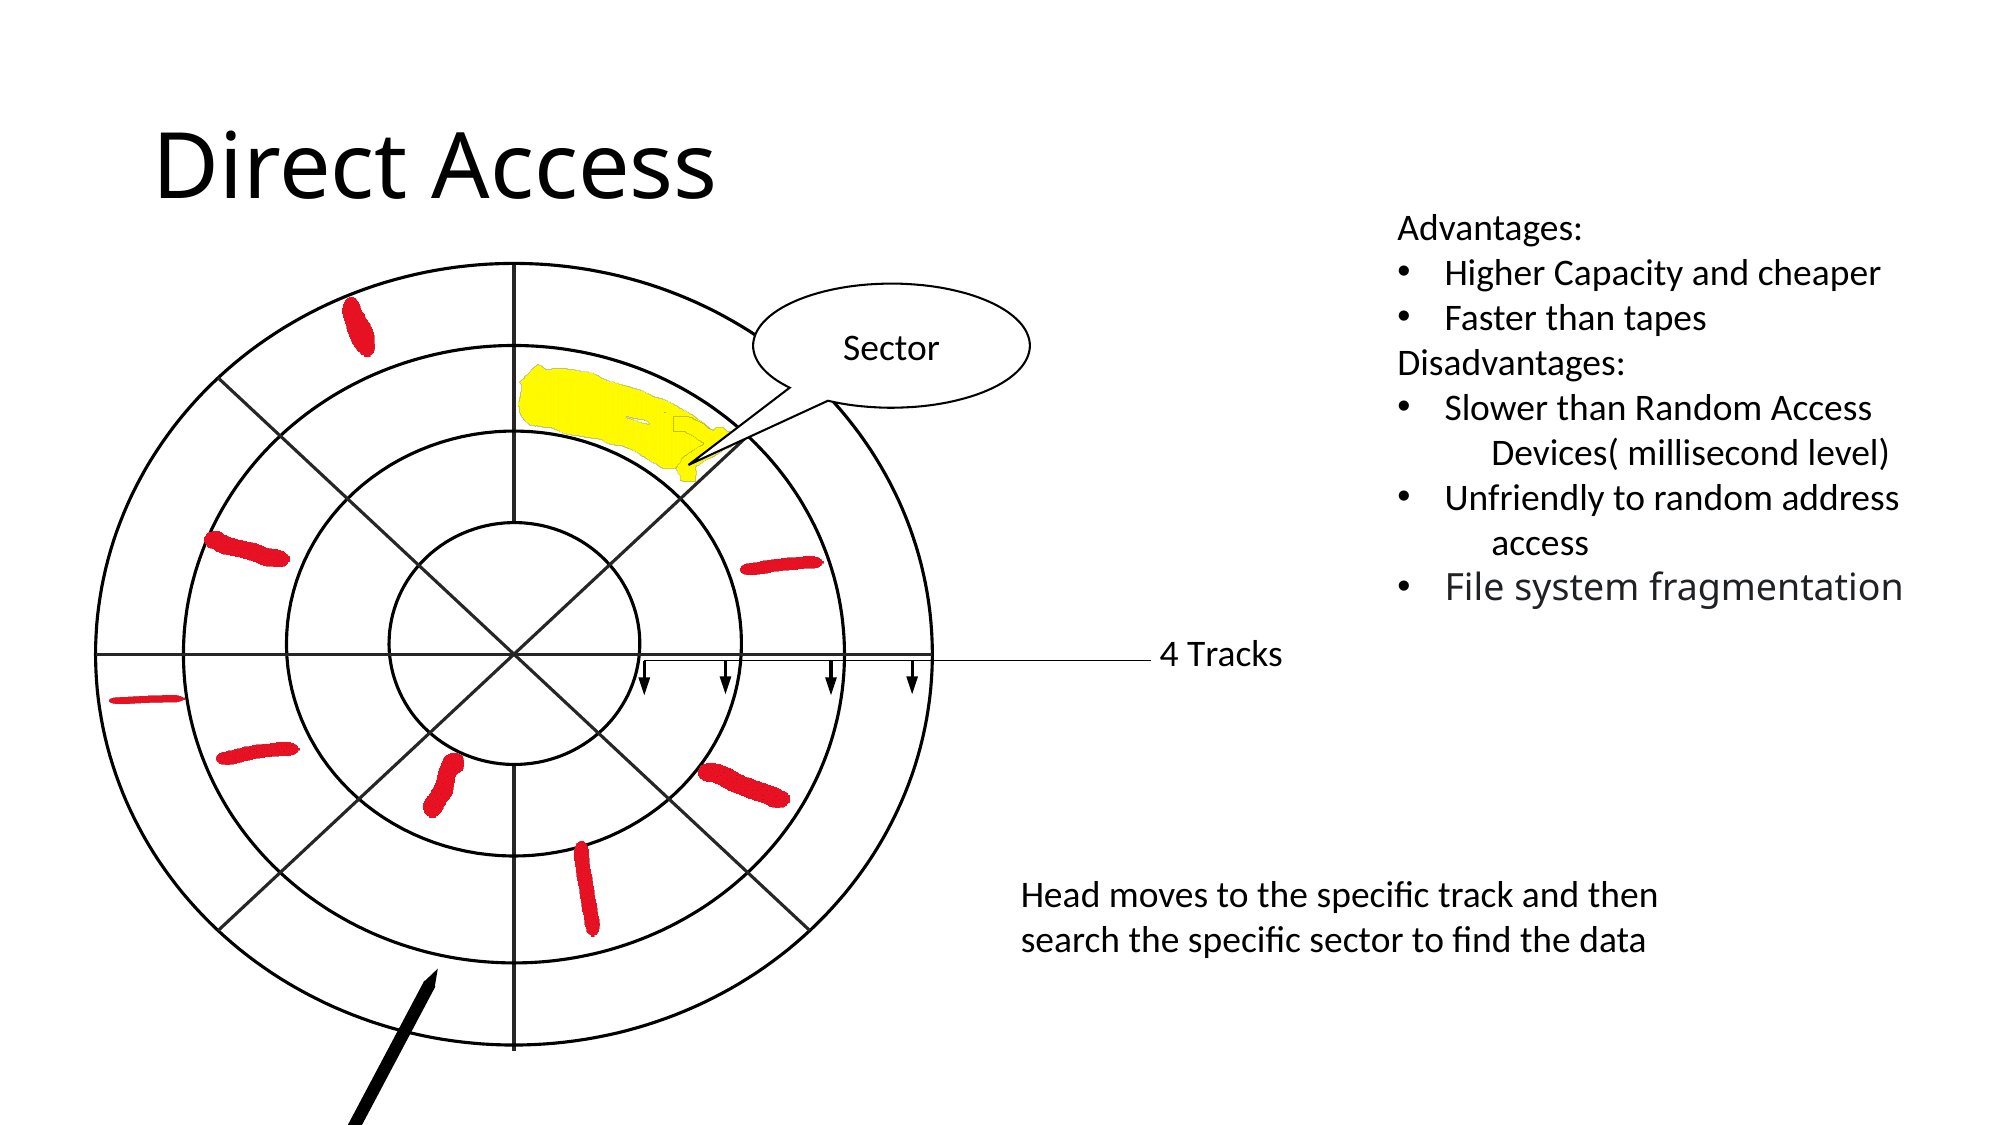

# Direct Access
Advantages:
Higher Capacity and cheaper
Faster than tapes
Disadvantages:
Slower than Random Access Devices( millisecond level)
Unfriendly to random address access
File system fragmentation
Sector
4 Tracks
Head moves to the specific track and then search the specific sector to find the data